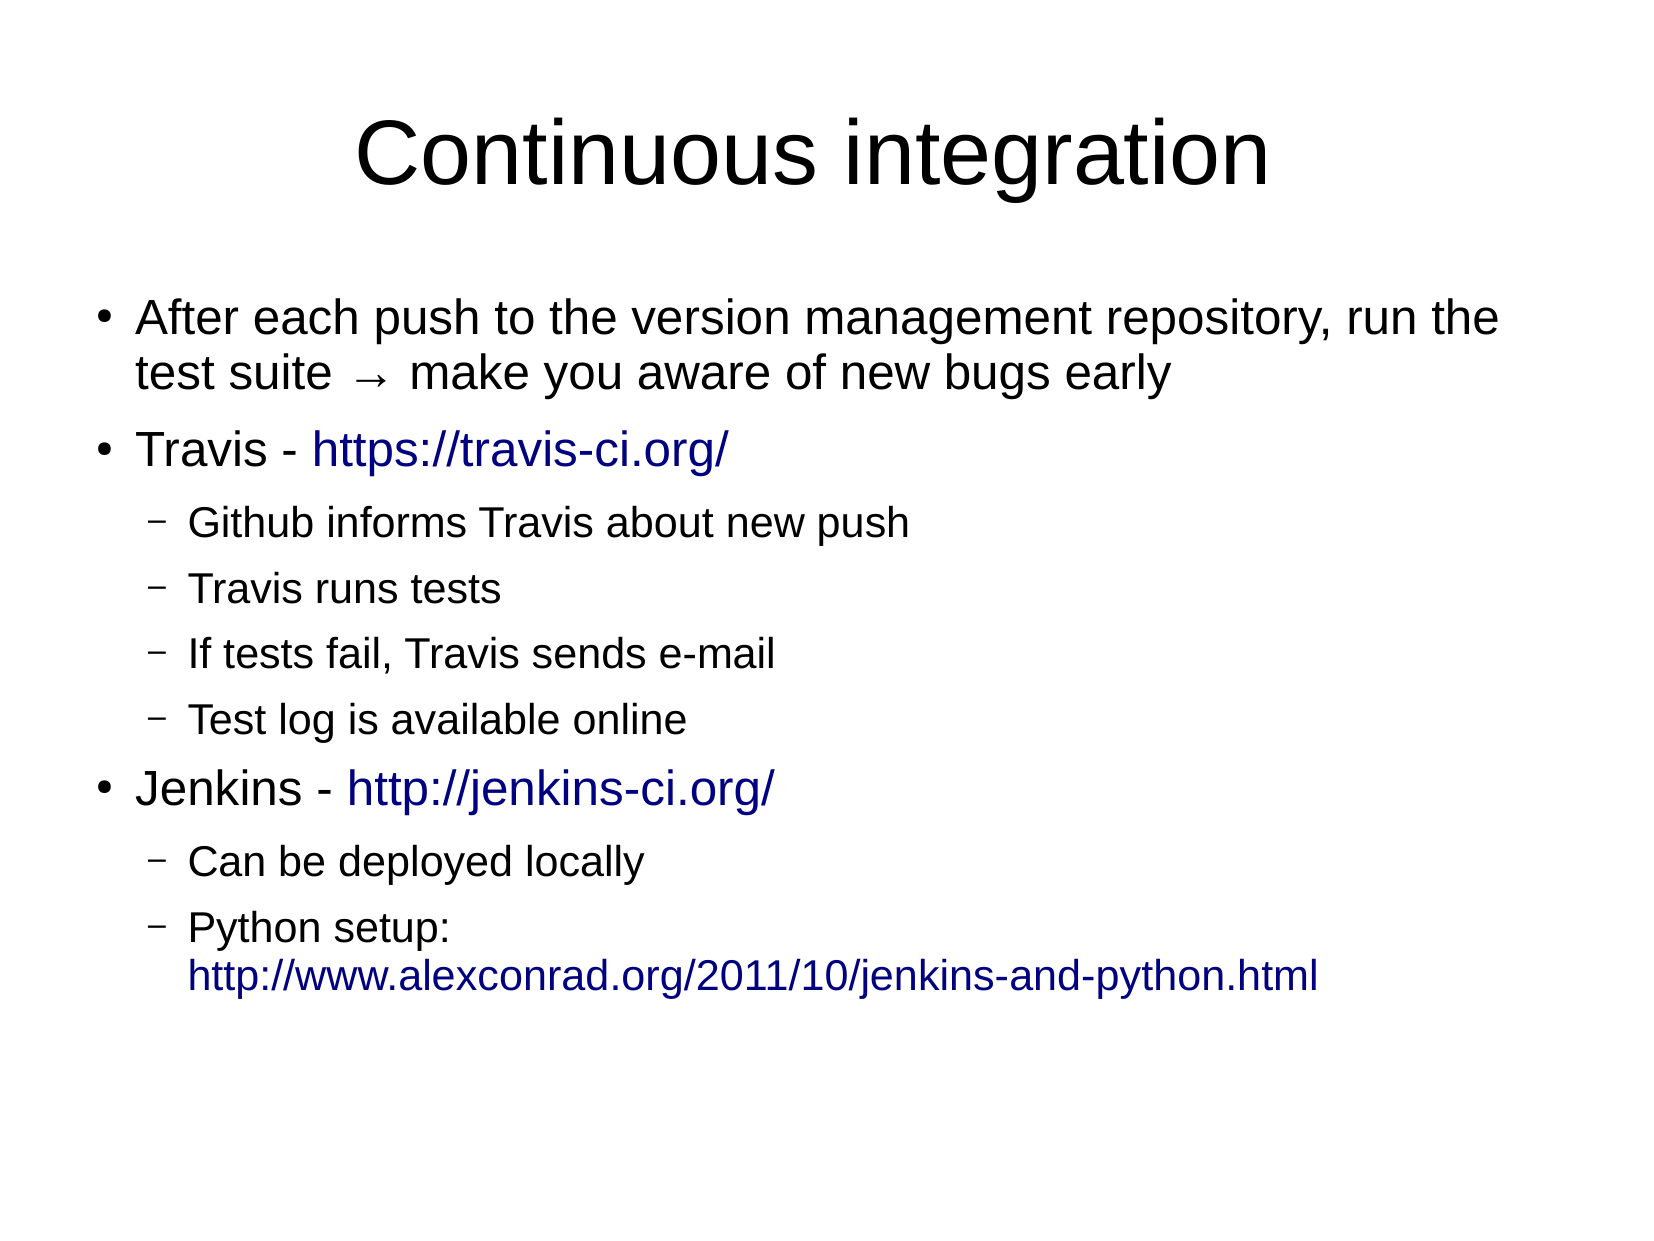

# Continuous integration
After each push to the version management repository, run the test suite → make you aware of new bugs early
Travis - https://travis-ci.org/
Github informs Travis about new push
Travis runs tests
If tests fail, Travis sends e-mail
Test log is available online
Jenkins - http://jenkins-ci.org/
Can be deployed locally
Python setup: http://www.alexconrad.org/2011/10/jenkins-and-python.html